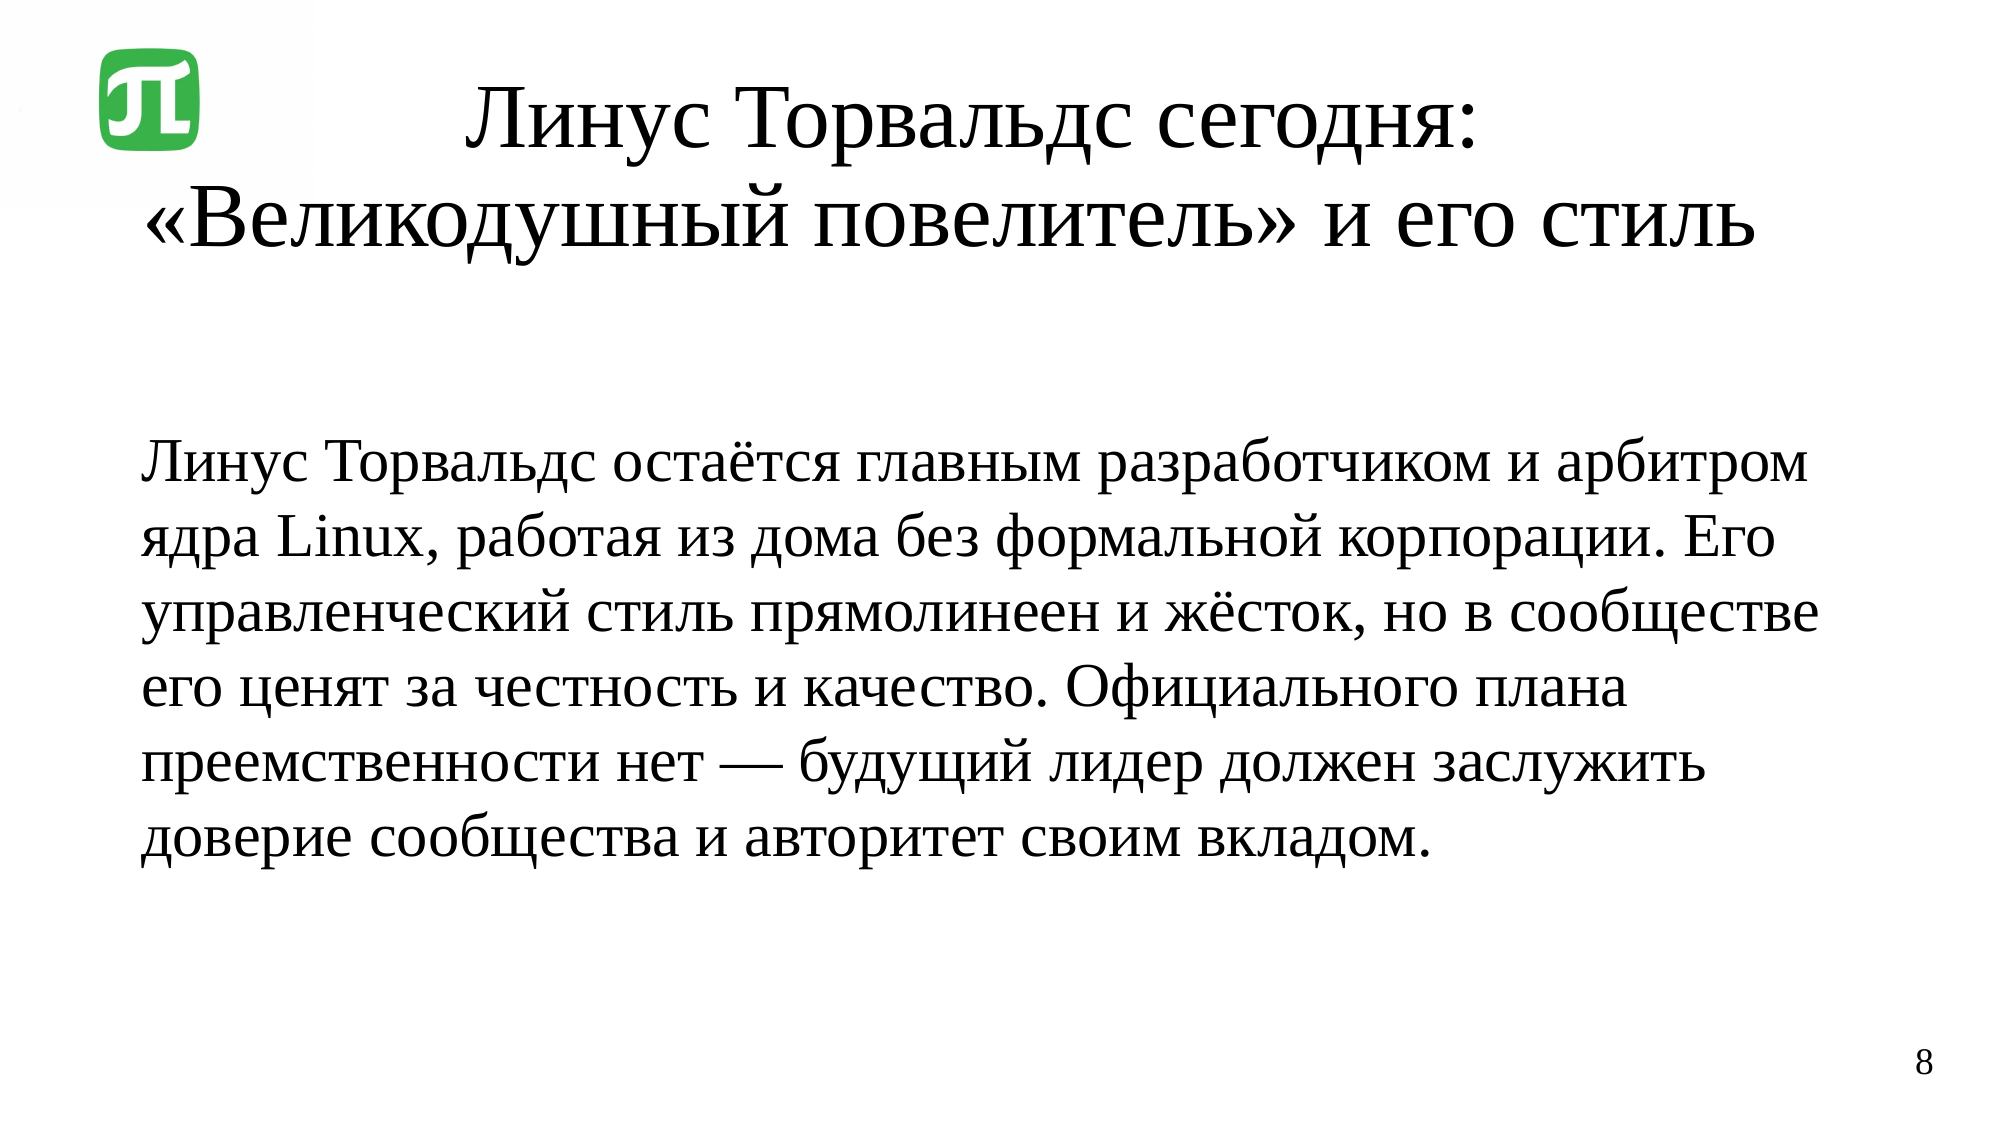

Линус Торвальдс сегодня: «Великодушный повелитель» и его стиль
# Линус Торвальдс остаётся главным разработчиком и арбитром ядра Linux, работая из дома без формальной корпорации. Его управленческий стиль прямолинеен и жёсток, но в сообществе его ценят за честность и качество. Официального плана преемственности нет — будущий лидер должен заслужить доверие сообщества и авторитет своим вкладом.
8